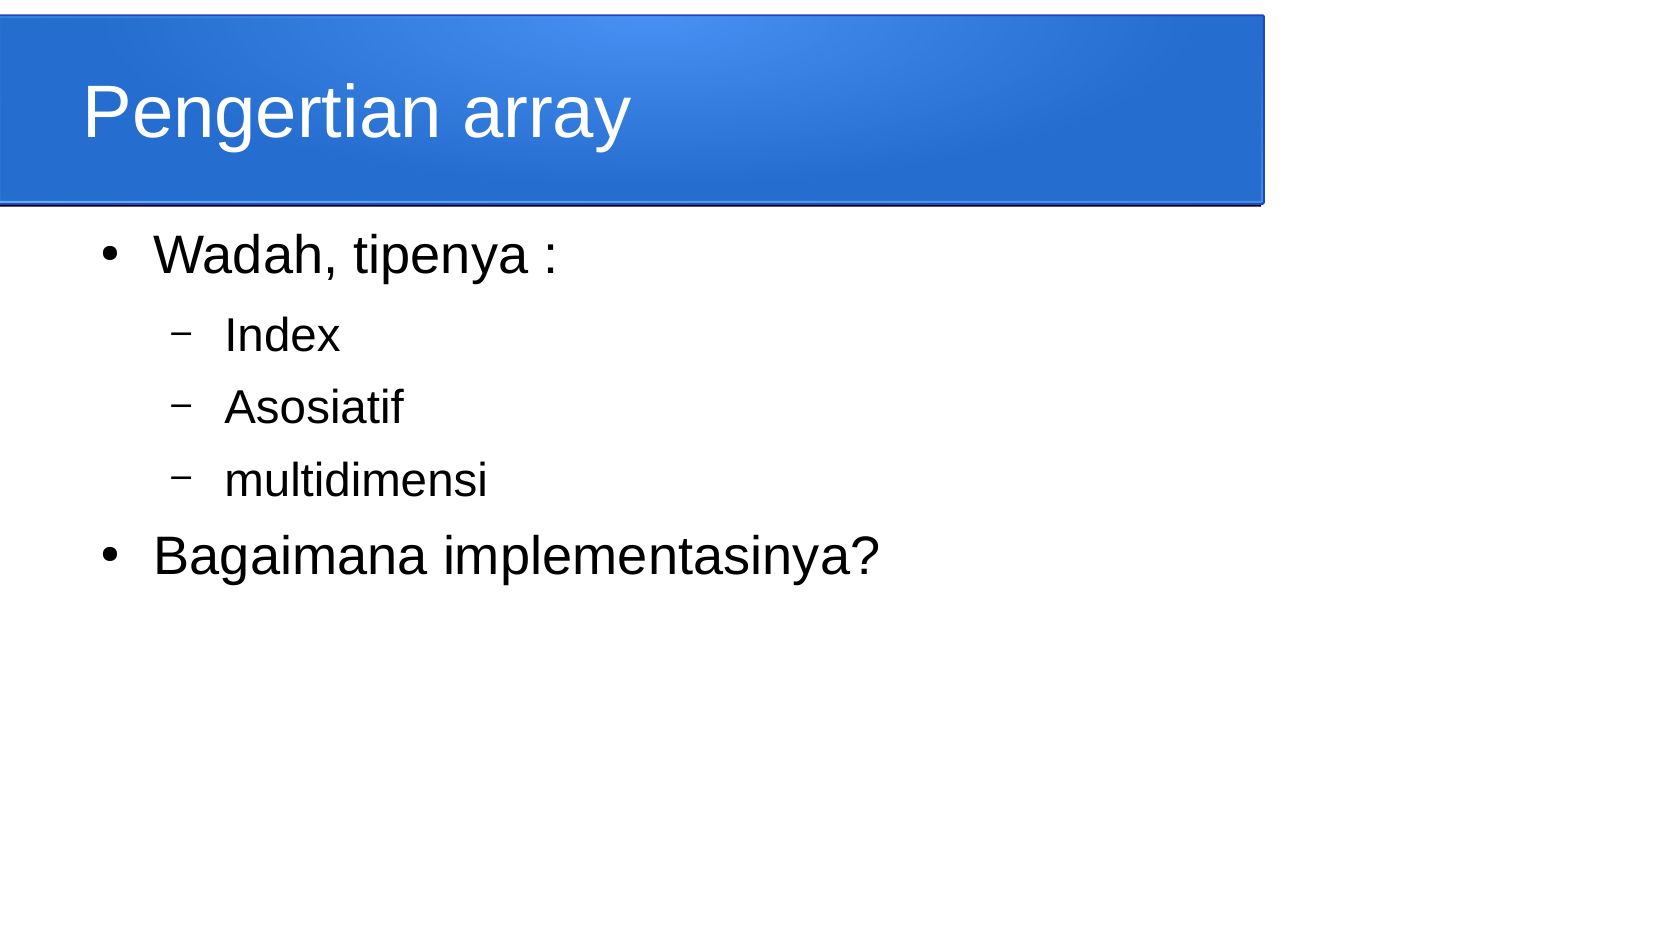

# Pengertian array
Wadah, tipenya :
Index
Asosiatif
multidimensi
Bagaimana implementasinya?